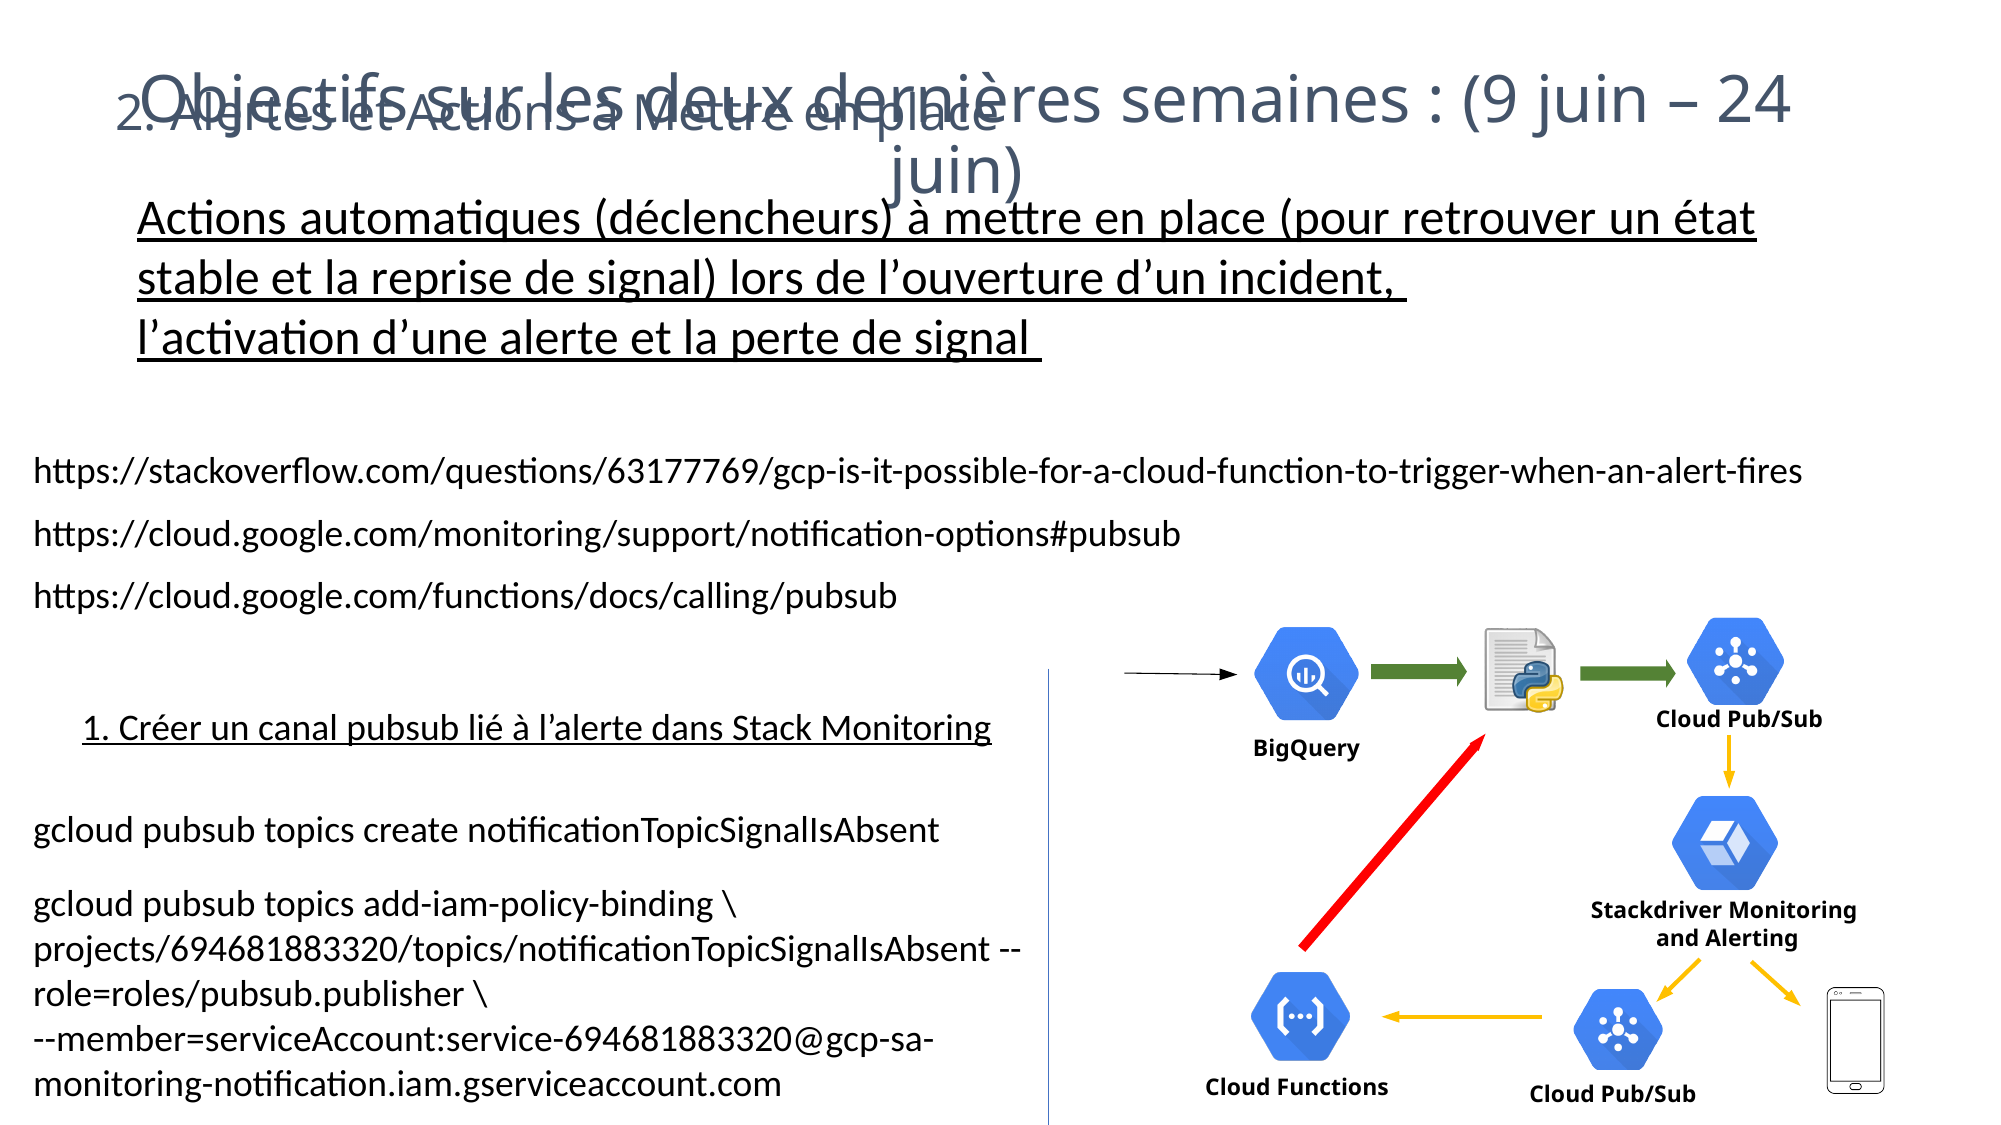

# Objectifs sur les deux dernières semaines : (9 juin – 24 juin)
2. Alertes et Actions à Mettre en place
Actions automatiques (déclencheurs) à mettre en place (pour retrouver un état stable et la reprise de signal) lors de l’ouverture d’un incident,
l’activation d’une alerte et la perte de signal
https://stackoverflow.com/questions/63177769/gcp-is-it-possible-for-a-cloud-function-to-trigger-when-an-alert-fires
https://cloud.google.com/monitoring/support/notification-options#pubsub
https://cloud.google.com/functions/docs/calling/pubsub
1. Créer un canal pubsub lié à l’alerte dans Stack Monitoring
Cloud Pub/Sub
BigQuery
gcloud pubsub topics create notificationTopicSignalIsAbsent
gcloud pubsub topics add-iam-policy-binding \
projects/694681883320/topics/notificationTopicSignalIsAbsent --role=roles/pubsub.publisher \
--member=serviceAccount:service-694681883320@gcp-sa-monitoring-notification.iam.gserviceaccount.com
Stackdriver Monitoring
and Alerting
Cloud Functions
Cloud Pub/Sub